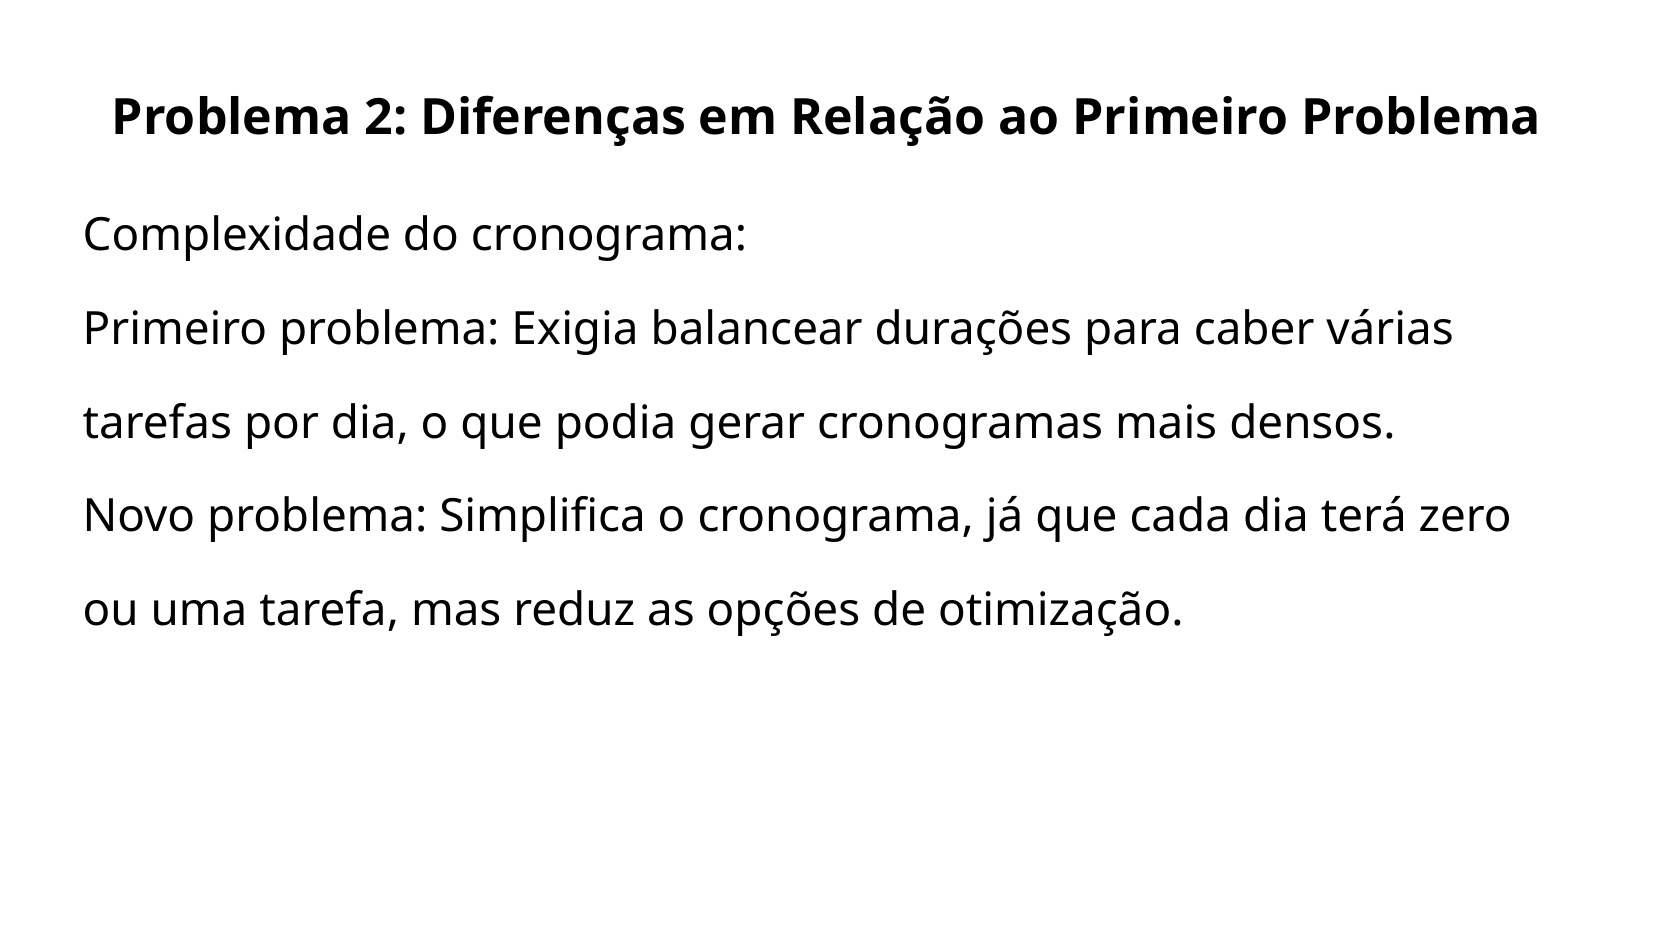

# Problema 2: Diferenças em Relação ao Primeiro Problema
Complexidade do cronograma:
Primeiro problema: Exigia balancear durações para caber várias tarefas por dia, o que podia gerar cronogramas mais densos.
Novo problema: Simplifica o cronograma, já que cada dia terá zero ou uma tarefa, mas reduz as opções de otimização.